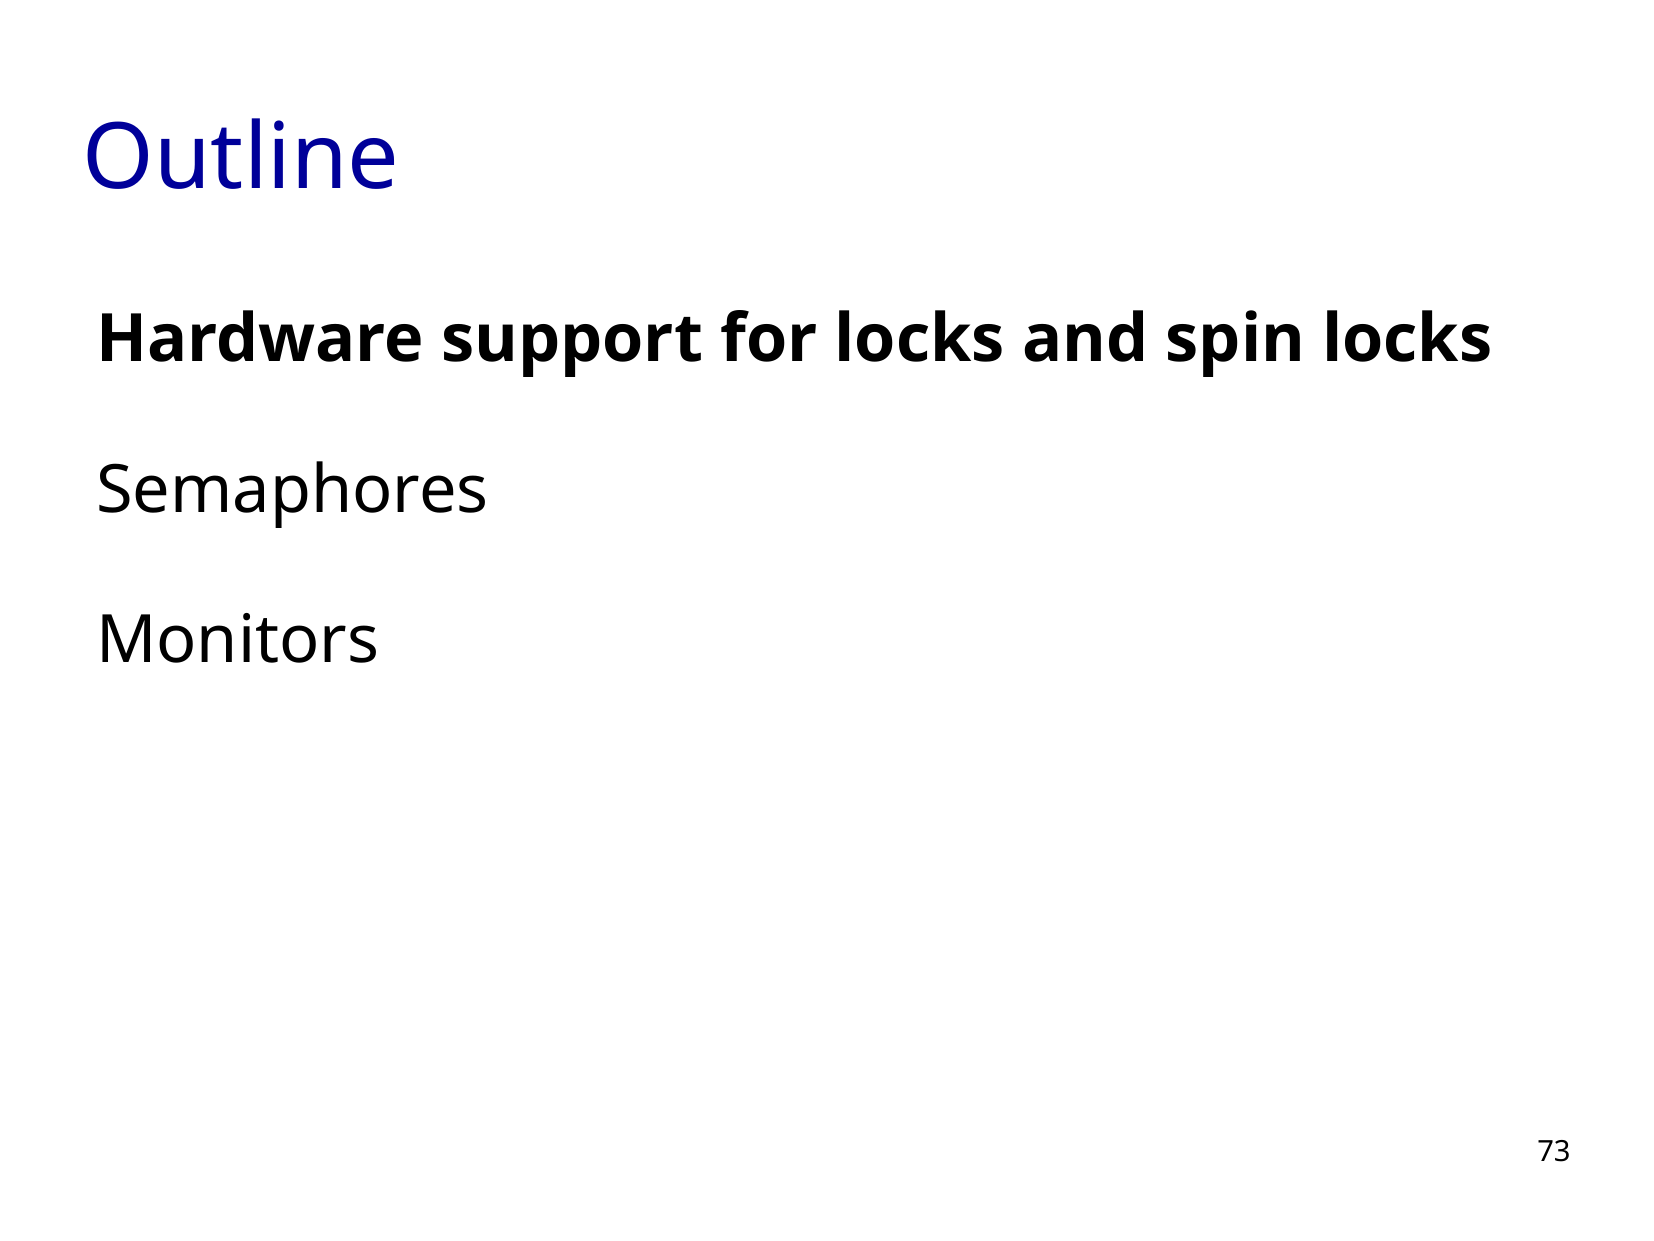

# Outline
Hardware support for locks and spin locks
Semaphores
Monitors
73